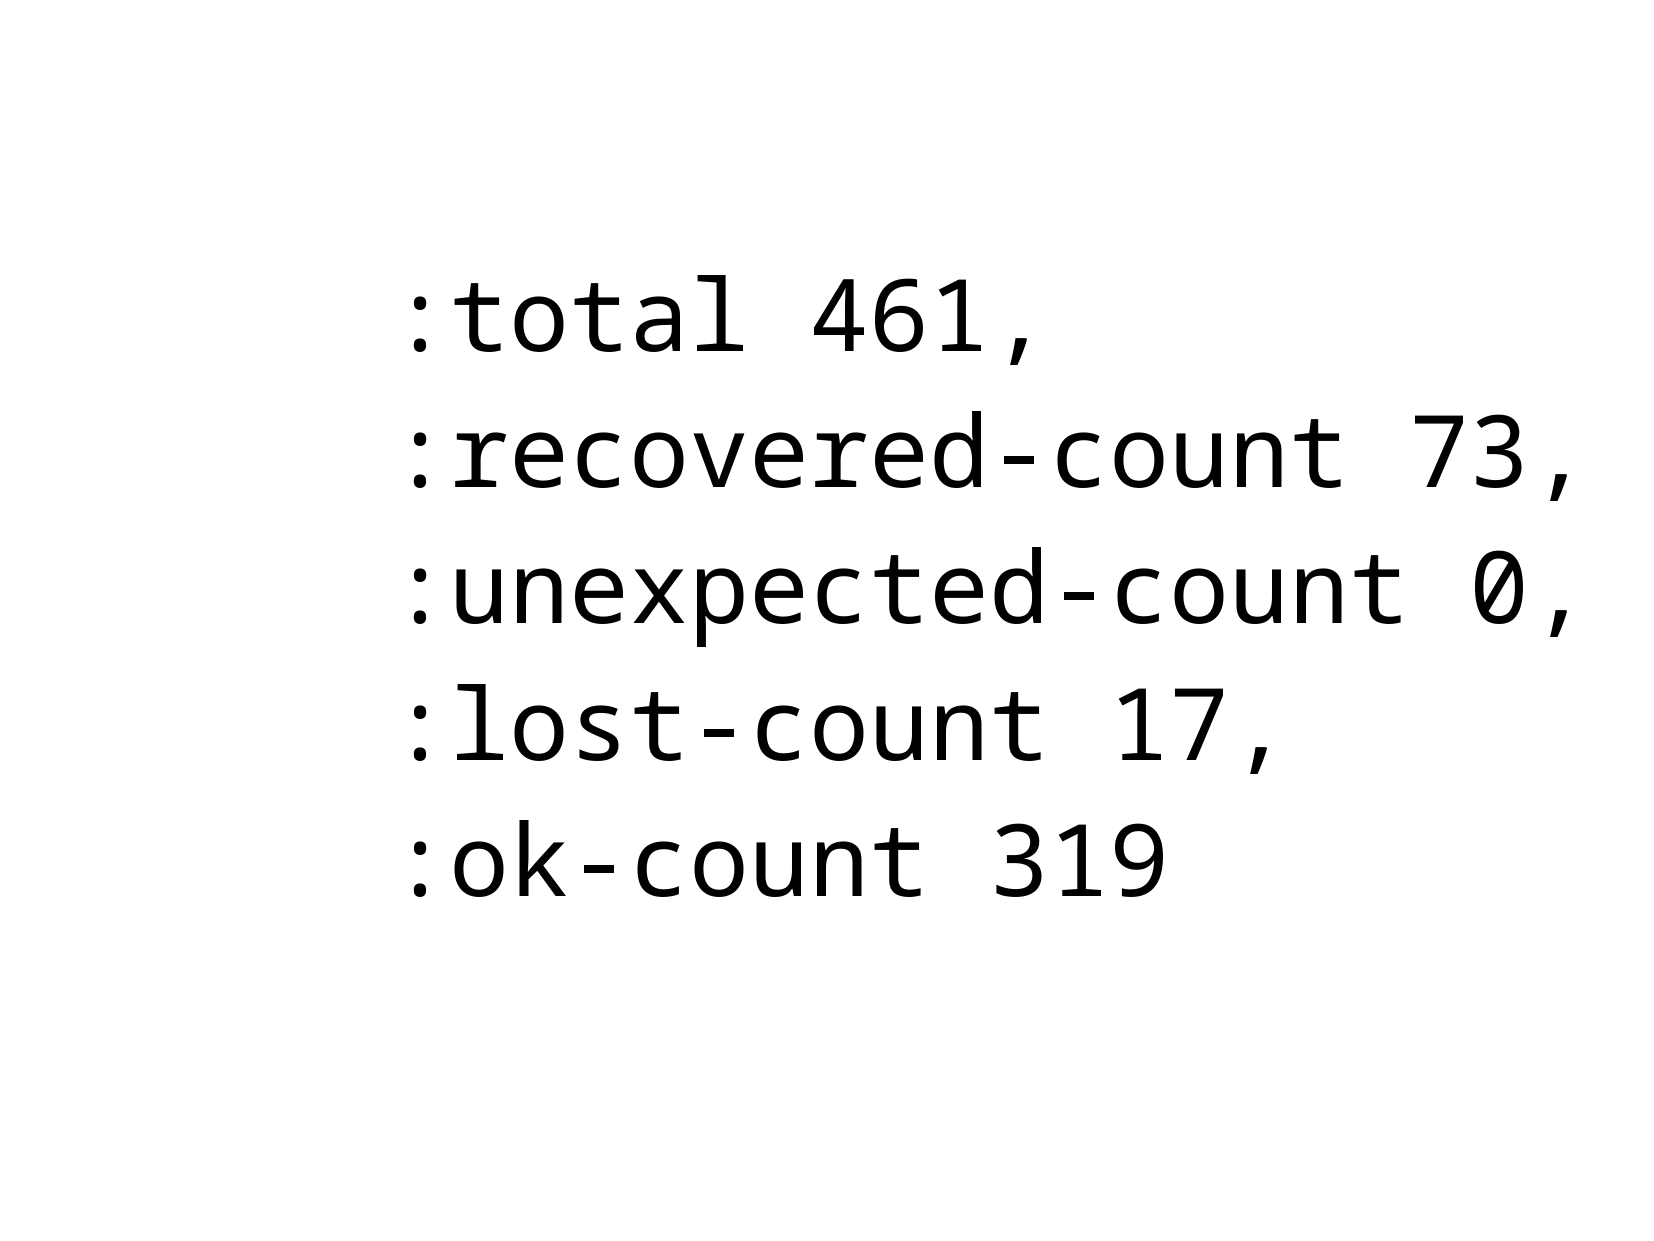

# :total 461,
 :recovered-count 73,
 :unexpected-count 0,
 :lost-count 17,
 :ok-count 319